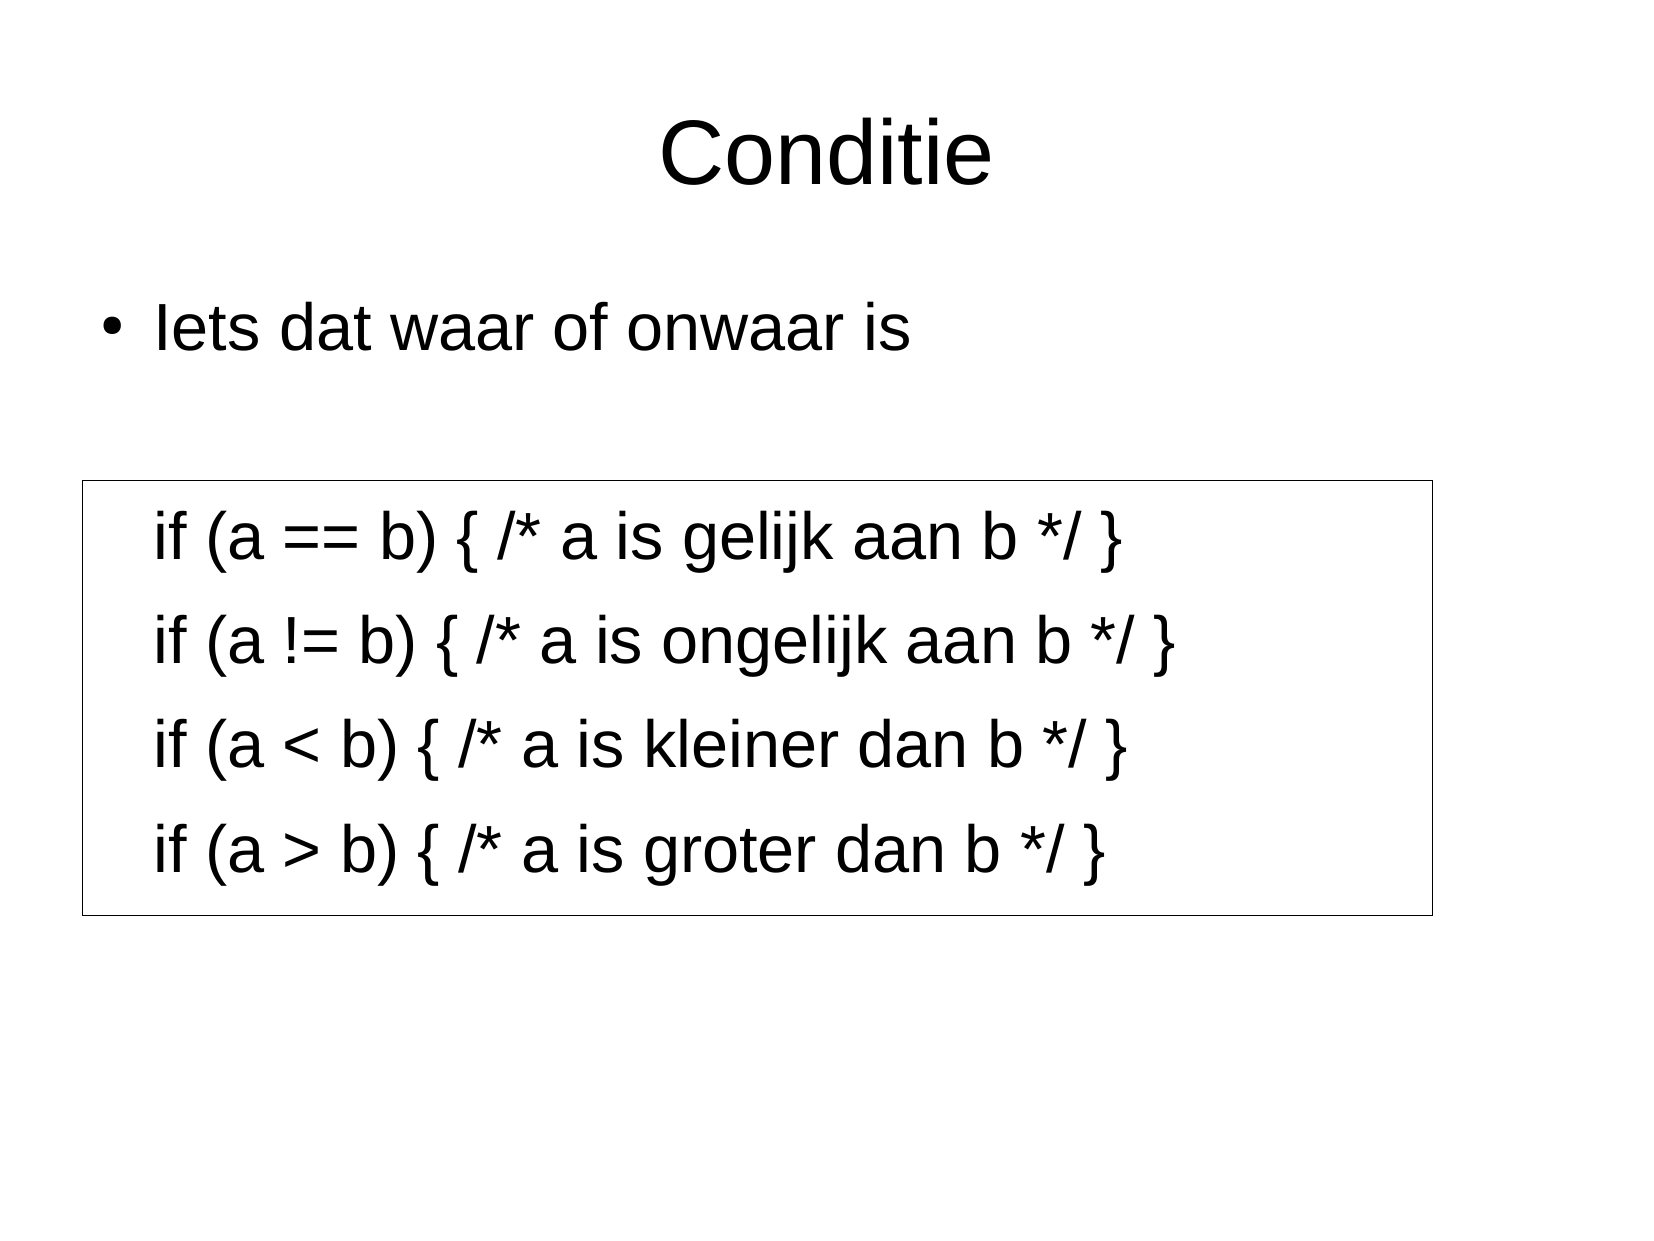

# Conditie
Iets dat waar of onwaar is
if (a == b) { /* a is gelijk aan b */ }
if (a != b) { /* a is ongelijk aan b */ }
if (a < b) { /* a is kleiner dan b */ }
if (a > b) { /* a is groter dan b */ }